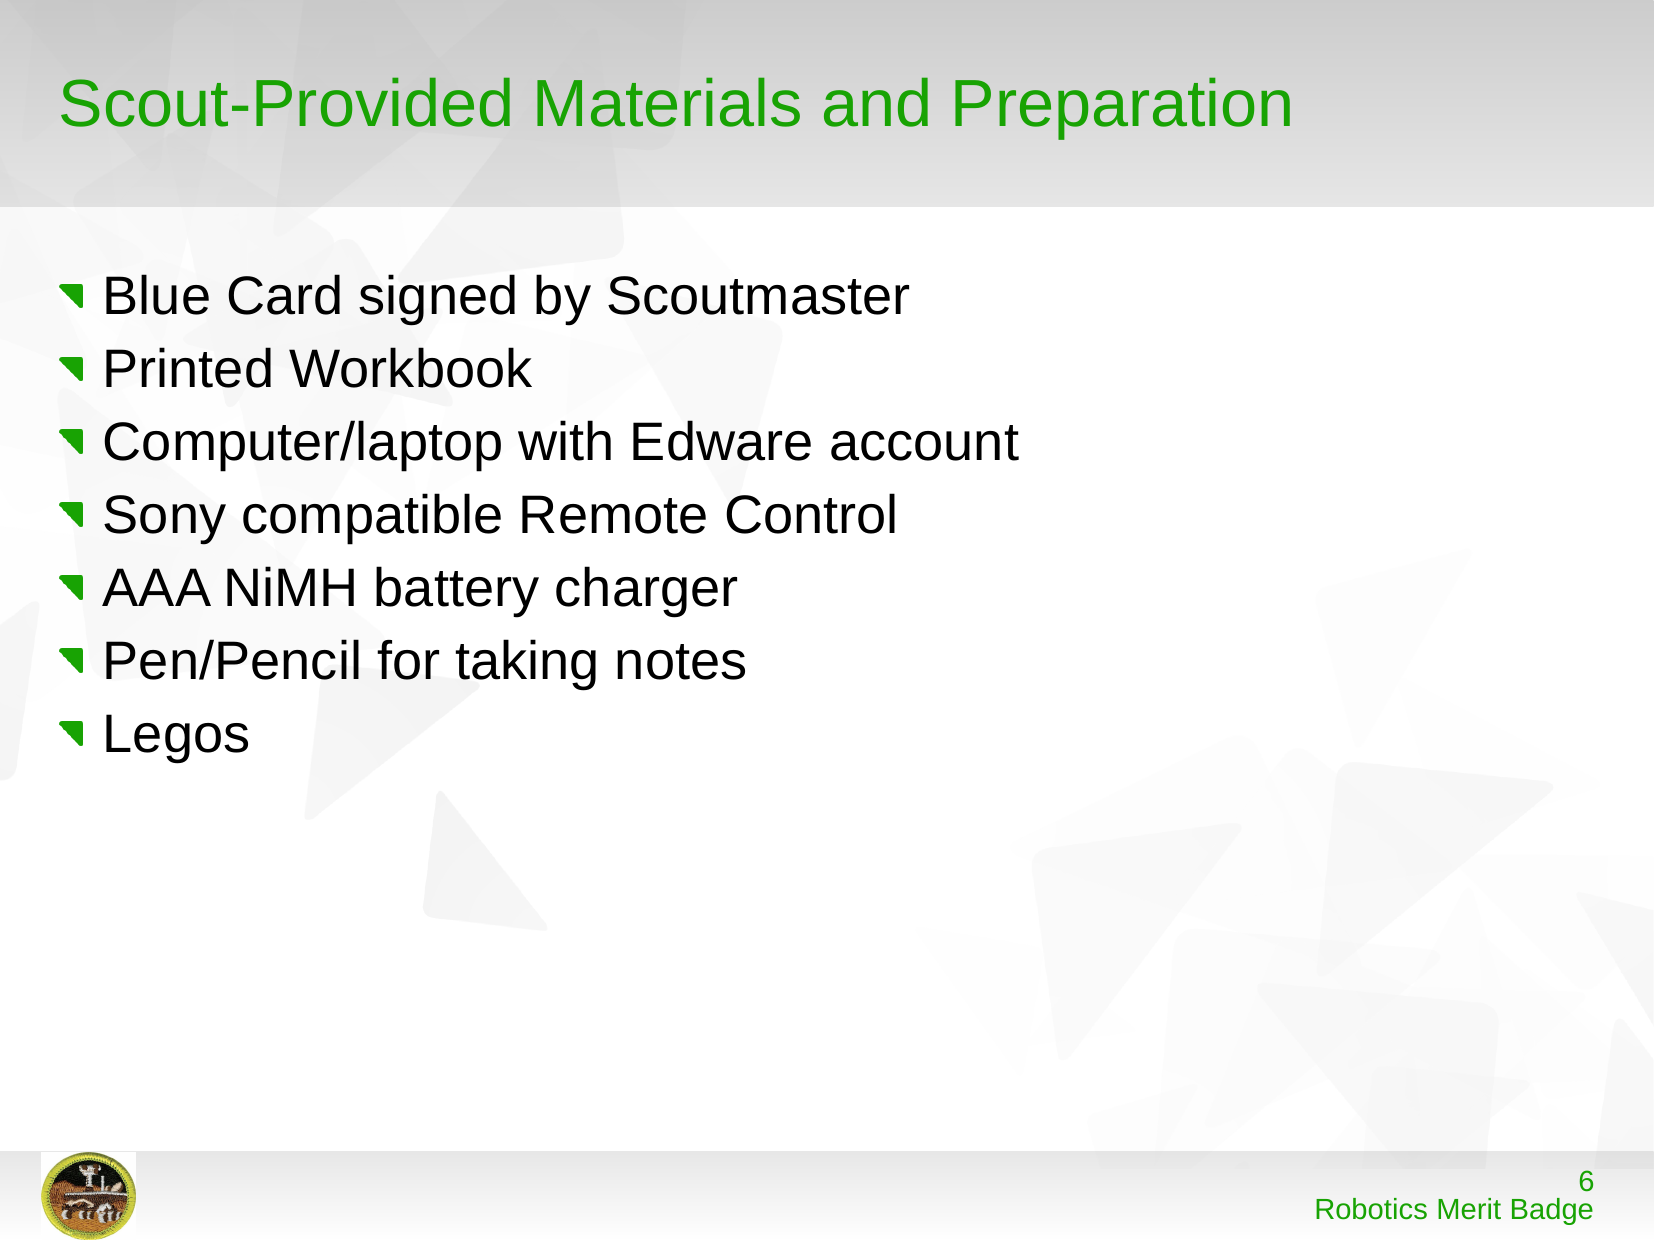

# Scout-Provided Materials and Preparation
Blue Card signed by Scoutmaster
Printed Workbook
Computer/laptop with Edware account
Sony compatible Remote Control
AAA NiMH battery charger
Pen/Pencil for taking notes
Legos
6
Robotics Merit Badge